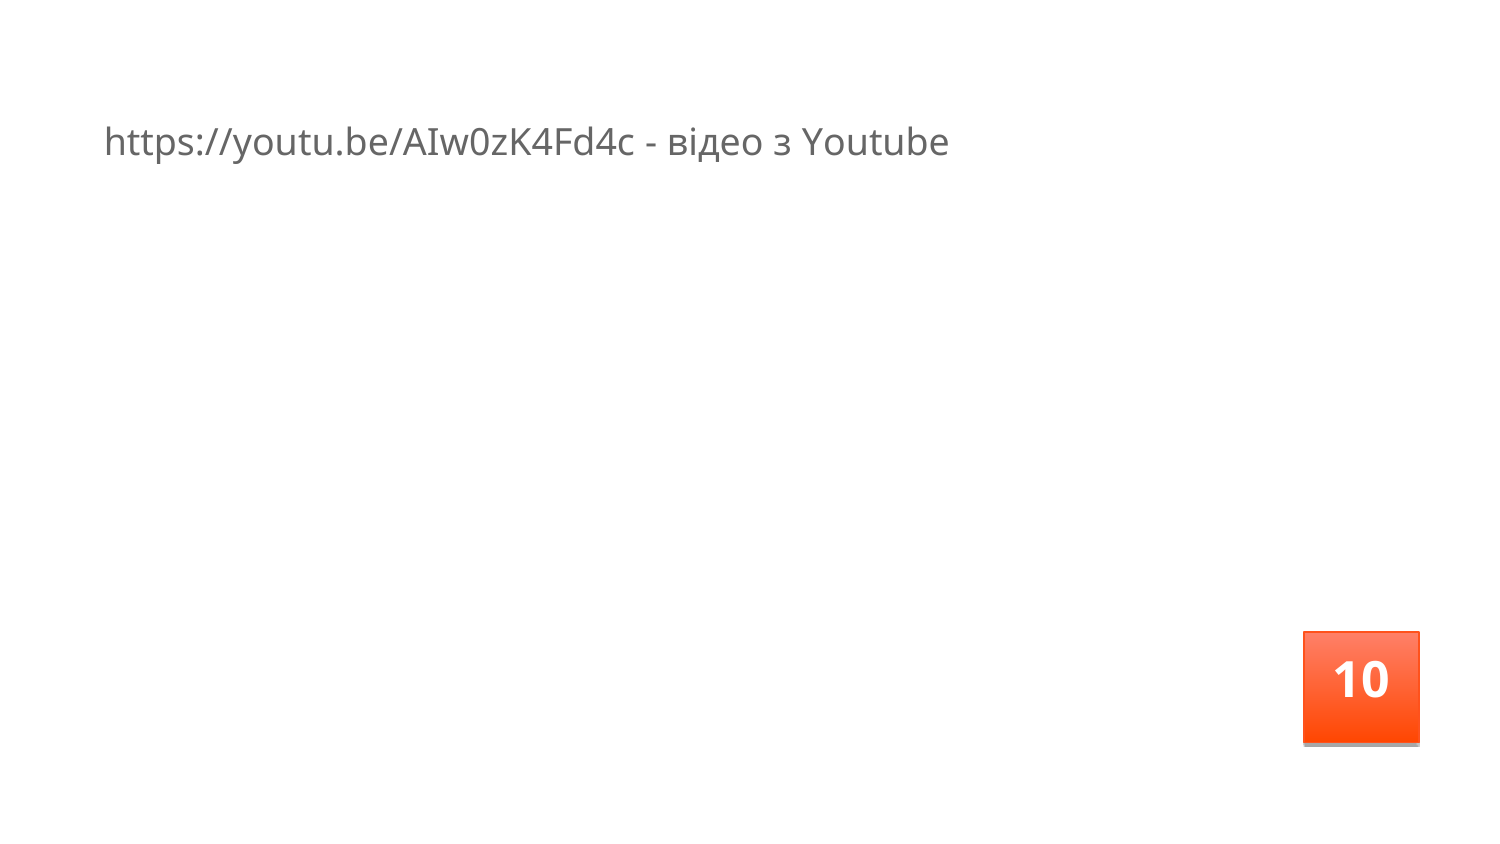

# https://youtu.be/AIw0zK4Fd4c - відео з Youtube
10